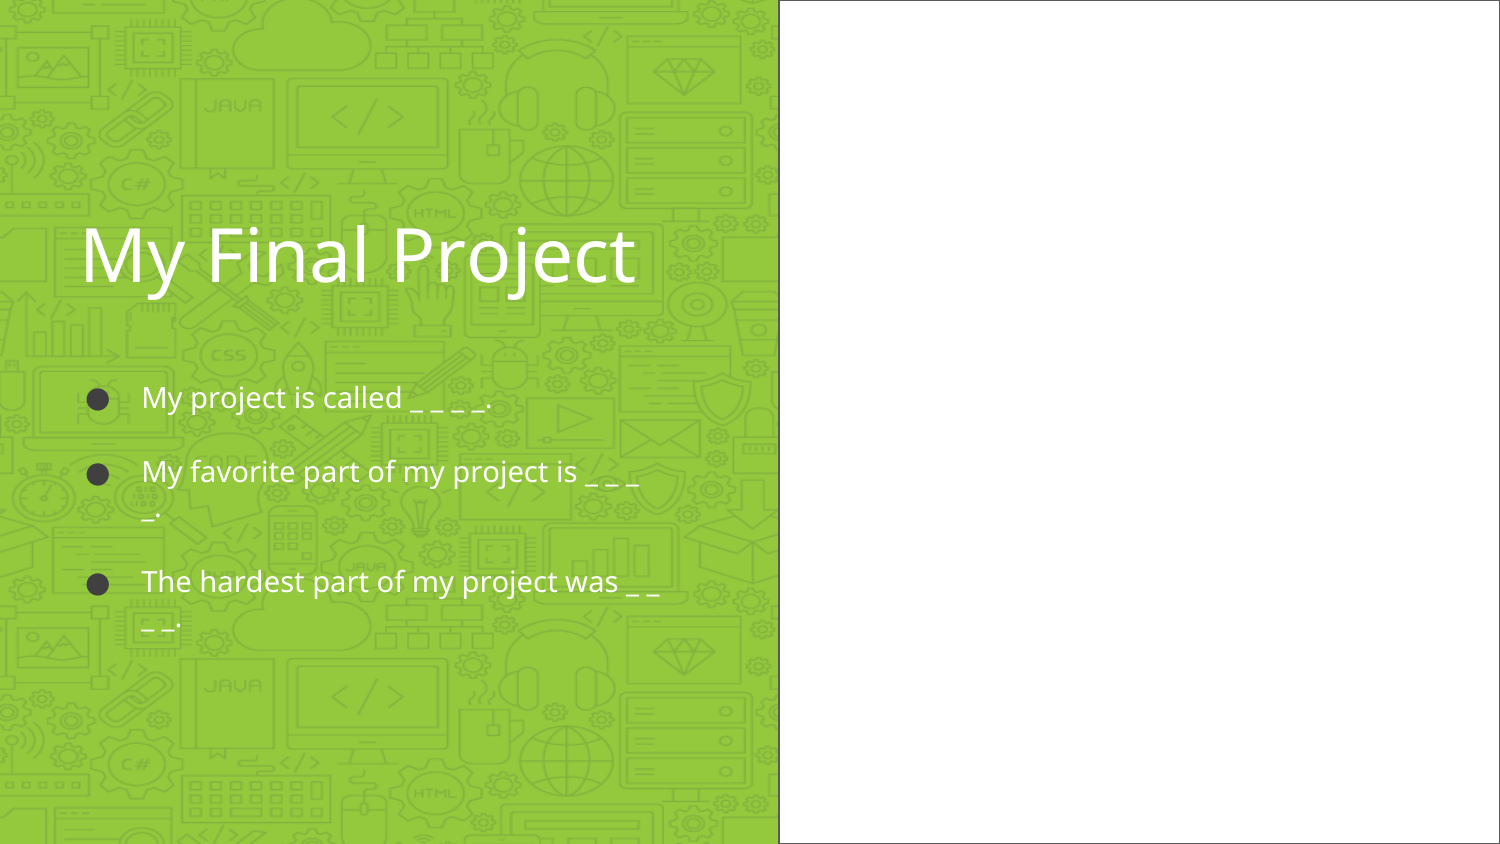

My Final Project
My project is called _ _ _ _.
My favorite part of my project is _ _ _ _.
The hardest part of my project was _ _ _ _.